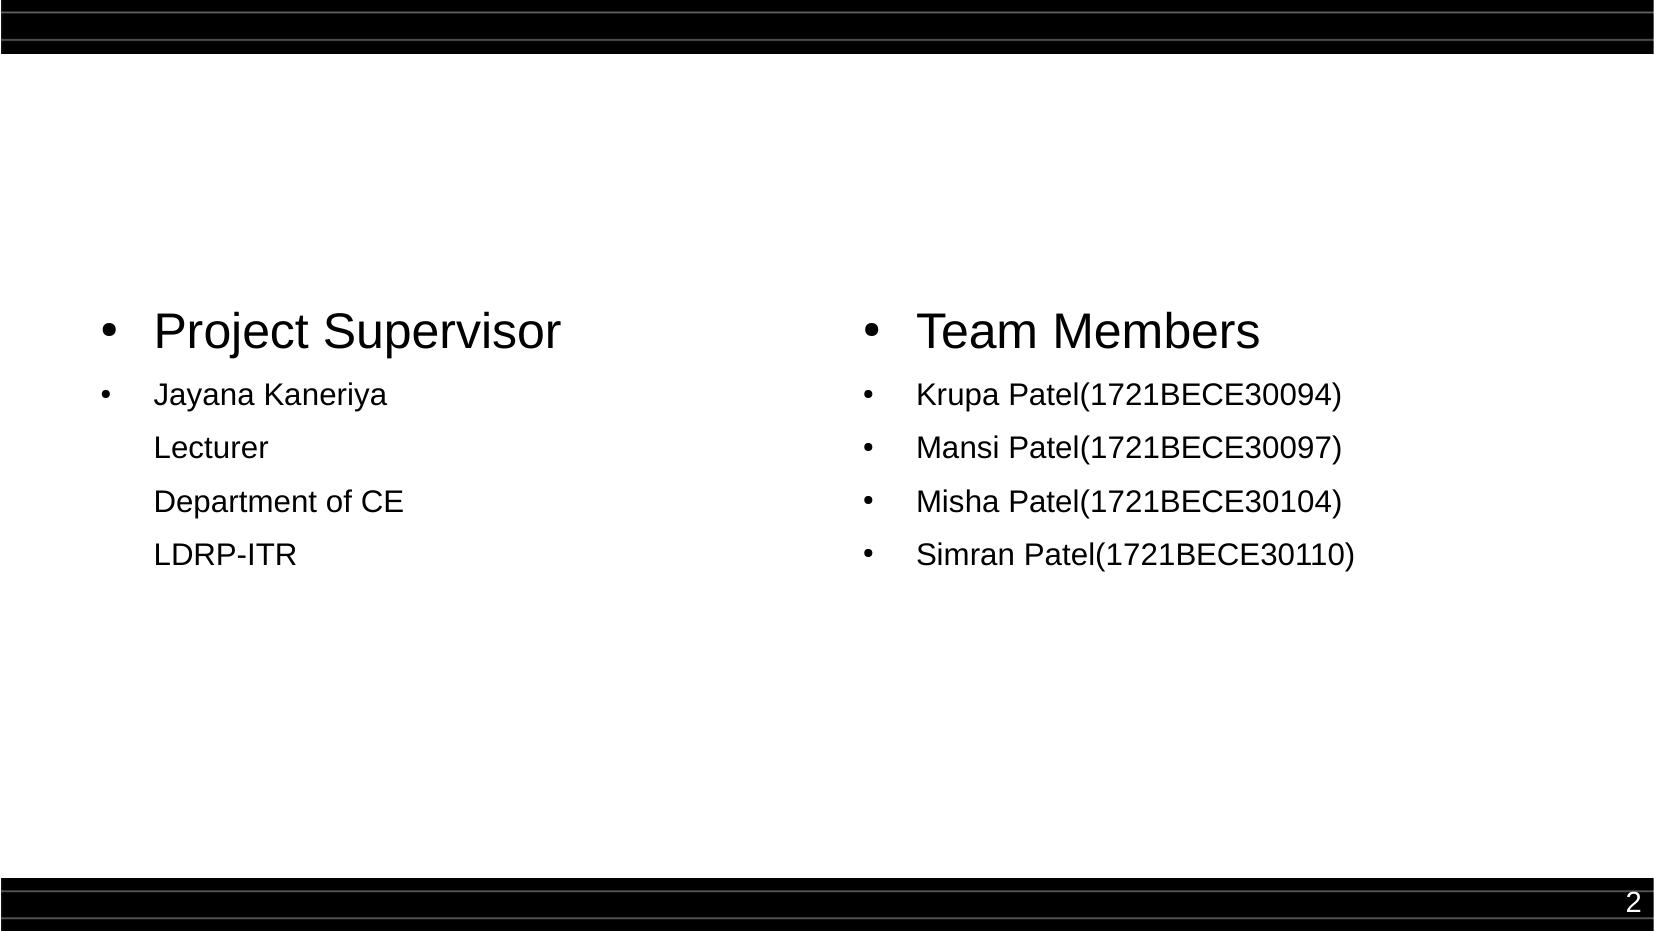

# Project Supervisor
Jayana Kaneriya
Lecturer
Department of CE
LDRP-ITR
Team Members
Krupa Patel(1721BECE30094)
Mansi Patel(1721BECE30097)
Misha Patel(1721BECE30104)
Simran Patel(1721BECE30110)